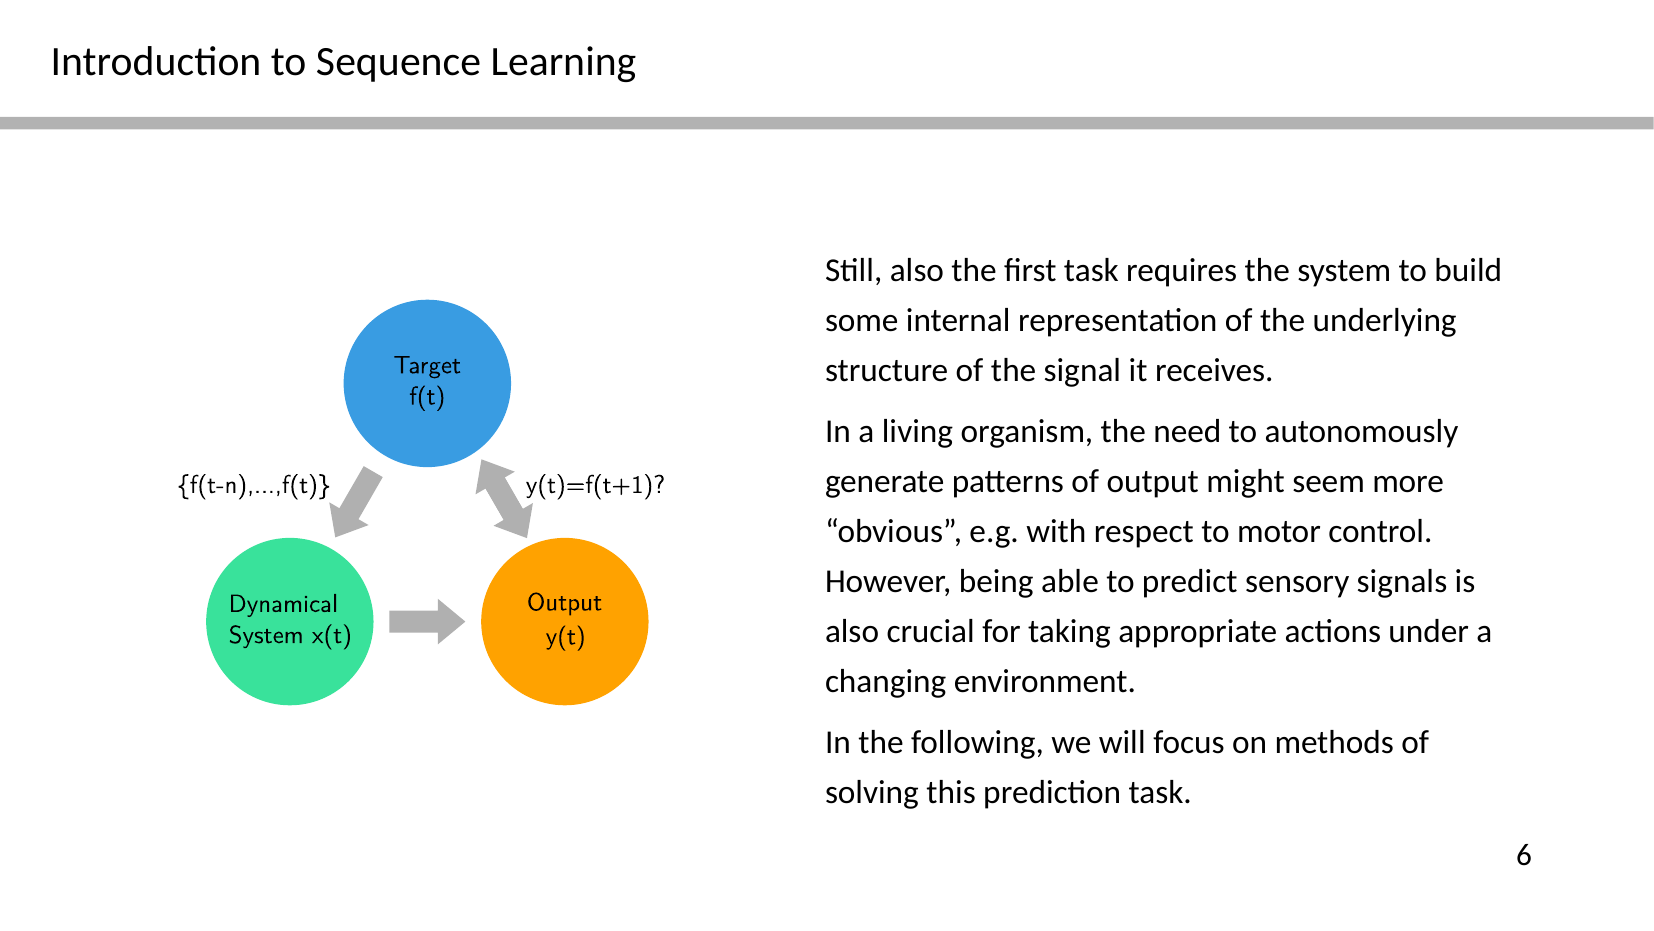

Introduction to Sequence Learning
Still, also the first task requires the system to build some internal representation of the underlying structure of the signal it receives.
In a living organism, the need to autonomously generate patterns of output might seem more “obvious”, e.g. with respect to motor control. However, being able to predict sensory signals is also crucial for taking appropriate actions under a changing environment.
In the following, we will focus on methods of solving this prediction task.